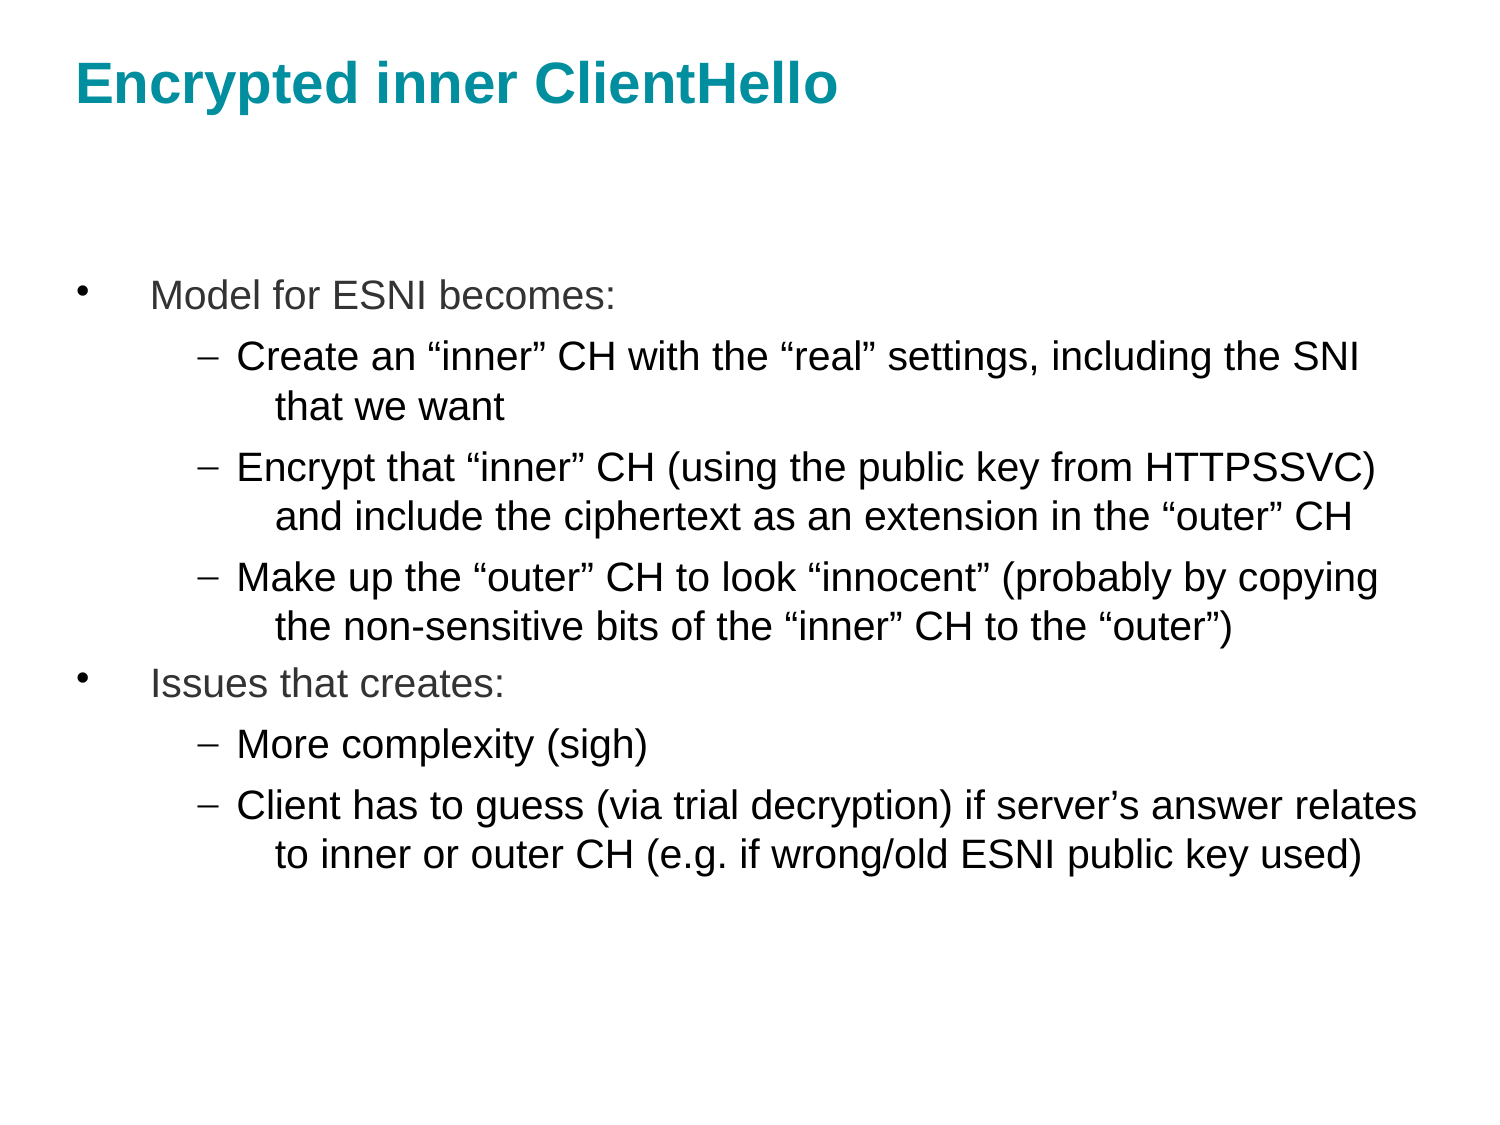

# Encrypted inner ClientHello
Model for ESNI becomes:
Create an “inner” CH with the “real” settings, including the SNI that we want
Encrypt that “inner” CH (using the public key from HTTPSSVC) and include the ciphertext as an extension in the “outer” CH
Make up the “outer” CH to look “innocent” (probably by copying the non-sensitive bits of the “inner” CH to the “outer”)
Issues that creates:
More complexity (sigh)
Client has to guess (via trial decryption) if server’s answer relates to inner or outer CH (e.g. if wrong/old ESNI public key used)